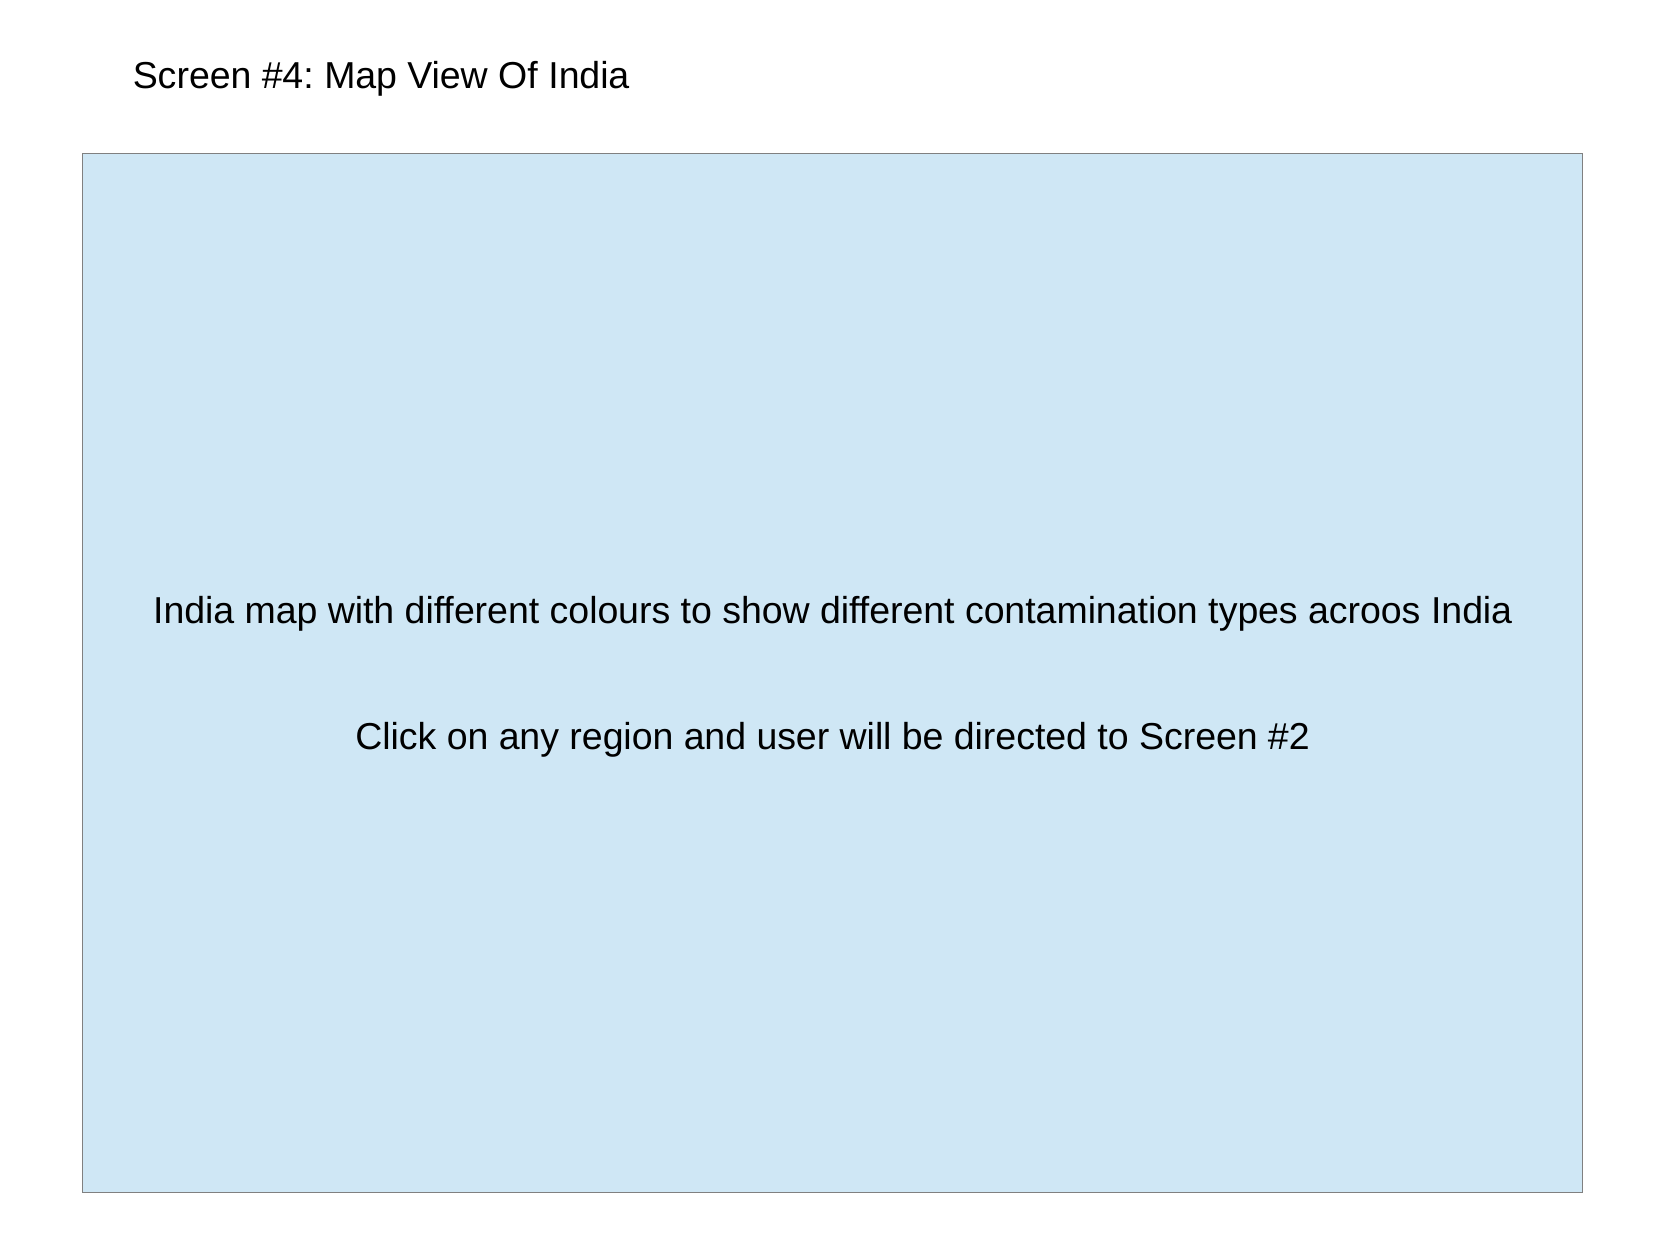

Screen #4: Map View Of India
India map with different colours to show different contamination types acroos India
Click on any region and user will be directed to Screen #2